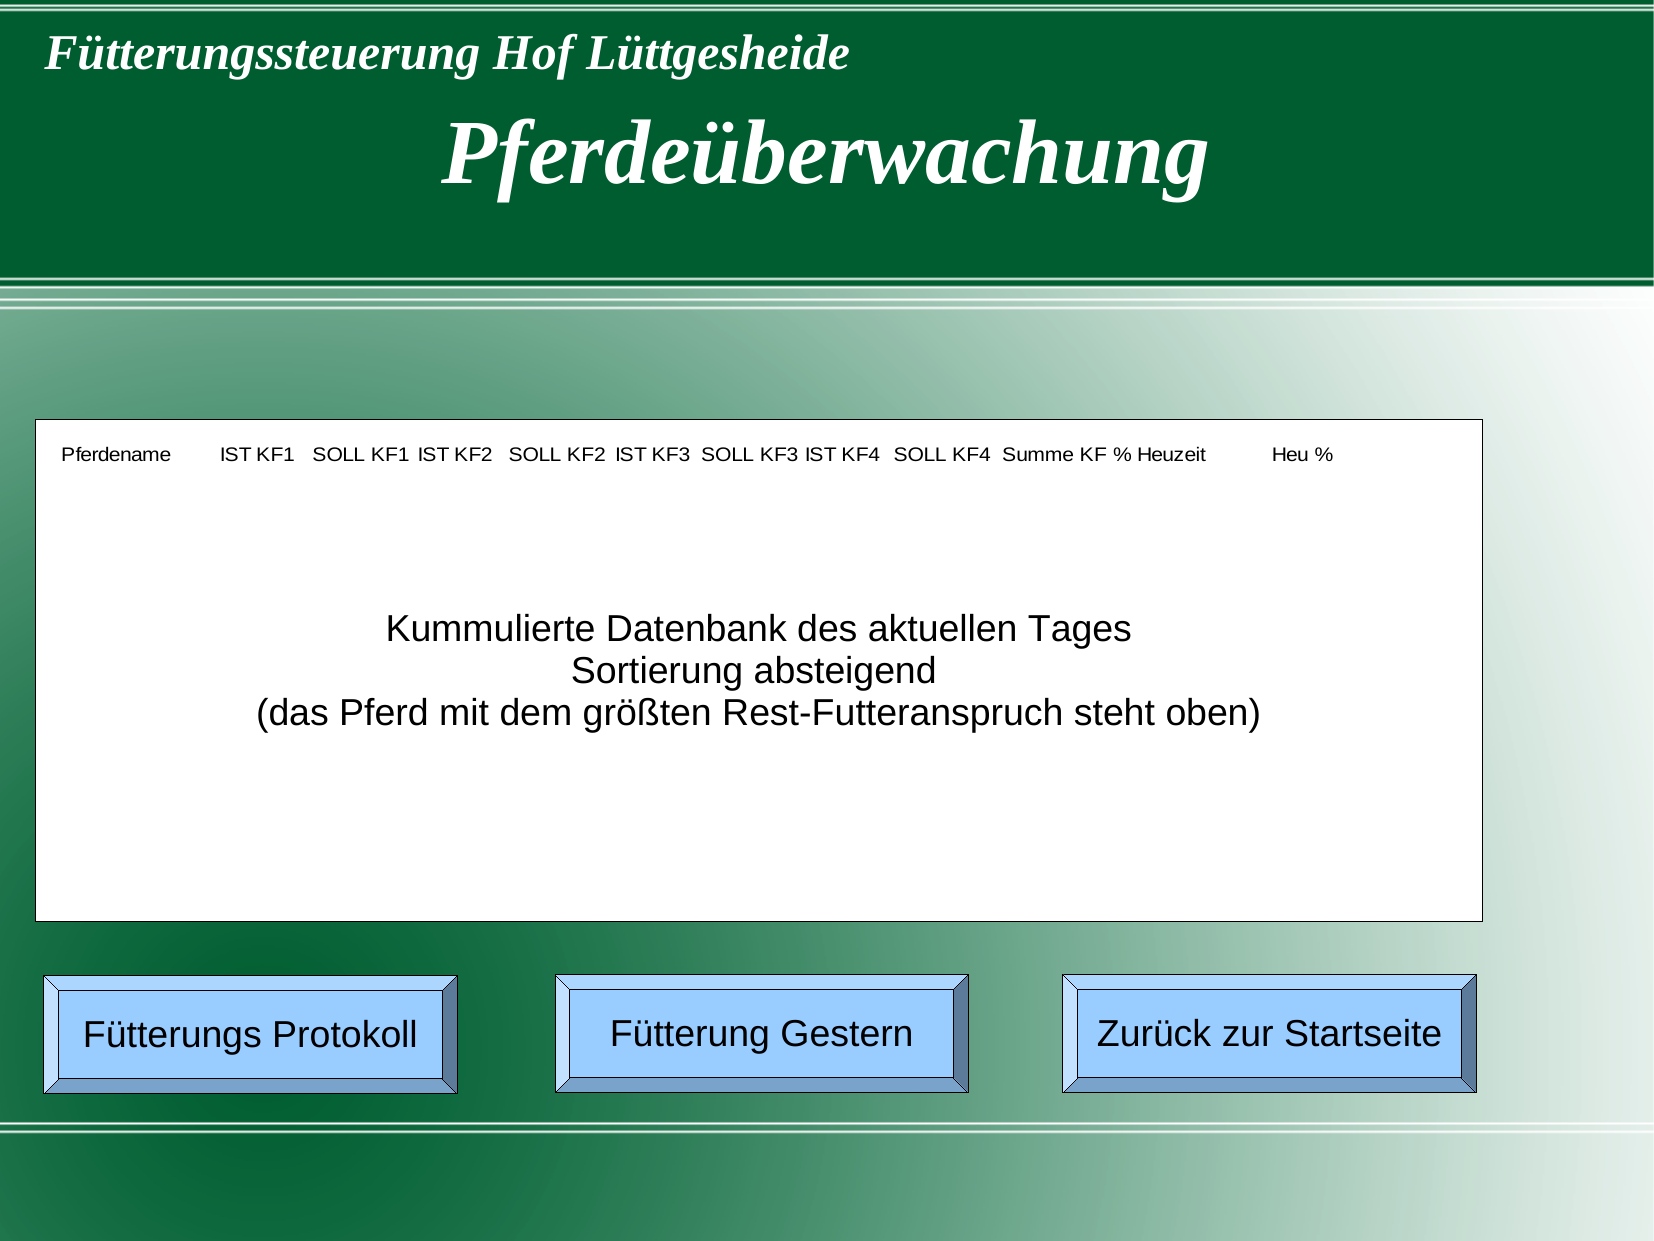

Fütterungssteuerung Hof Lüttgesheide
# Pferdeüberwachung
Kummulierte Datenbank des aktuellen Tages
Sortierung absteigend
(das Pferd mit dem größten Rest-Futteranspruch steht oben)
Fütterung Gestern
Zurück zur Startseite
Fütterungs Protokoll